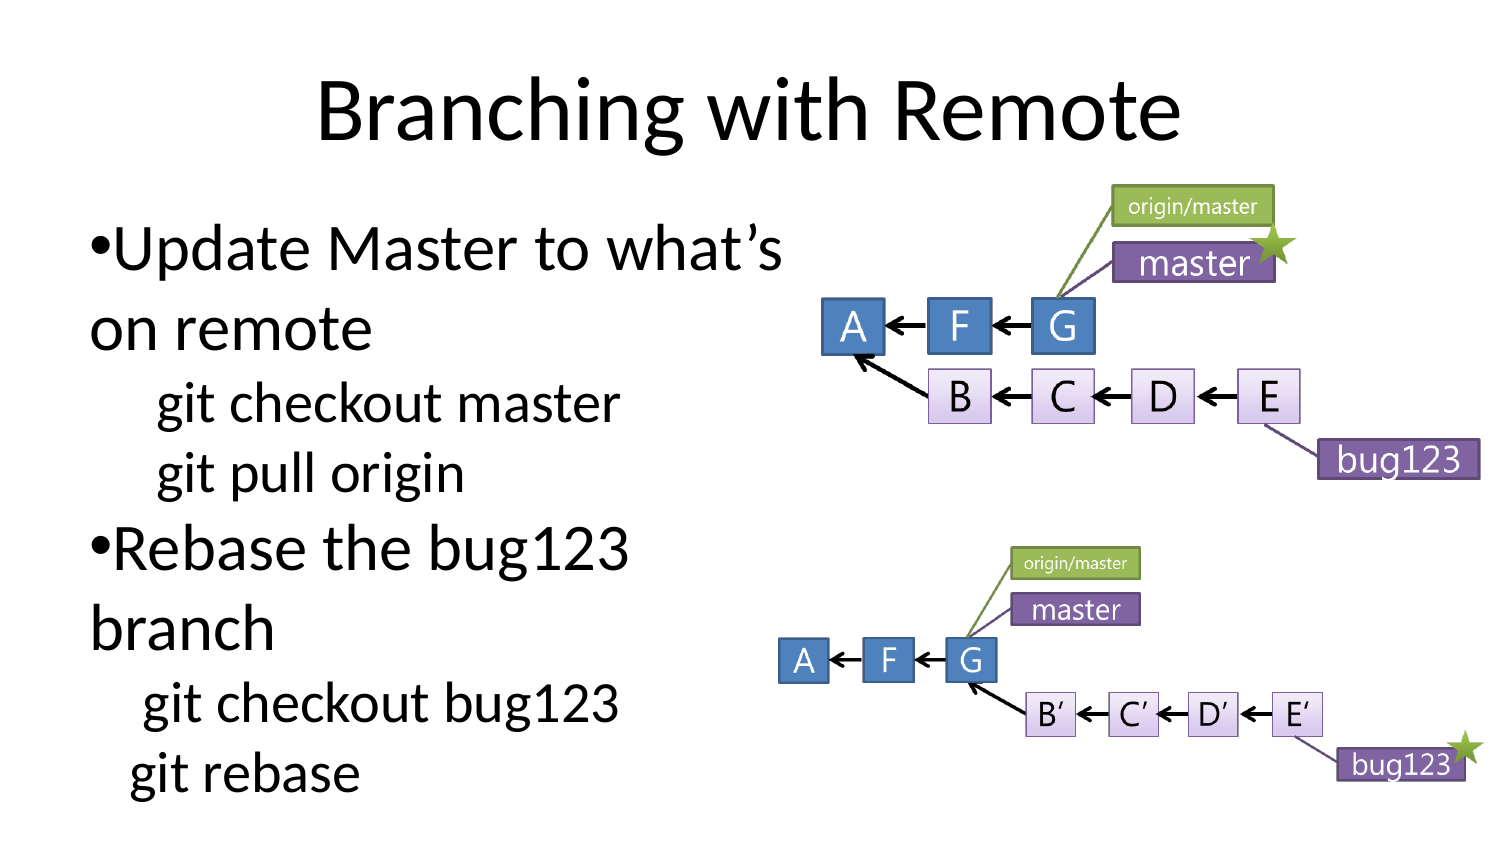

Branching with Remote
Update Master to what’s on remote
 git checkout master
 git pull origin
Rebase the bug123 branch
 git checkout bug123
 git rebase